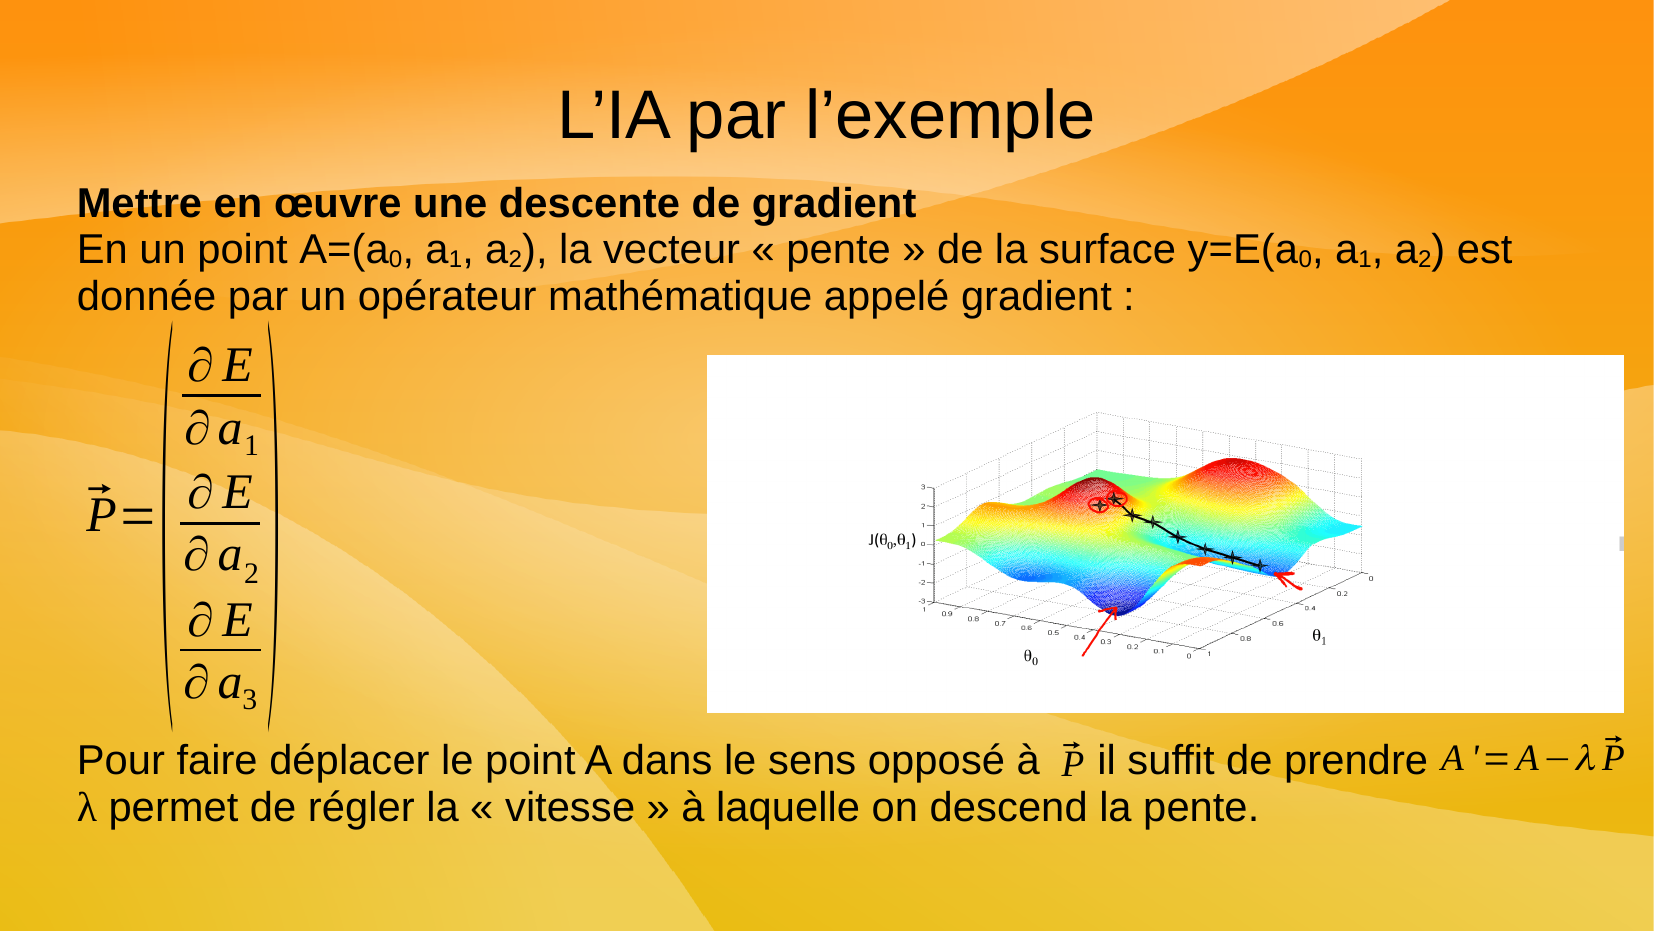

# L’IA par l’exemple
Mettre en œuvre une descente de gradient
En un point A=(a0, a1, a2), la vecteur « pente » de la surface y=E(a0, a1, a2) est donnée par un opérateur mathématique appelé gradient :
Pour faire déplacer le point A dans le sens opposé à il suffit de prendre
λ permet de régler la « vitesse » à laquelle on descend la pente.